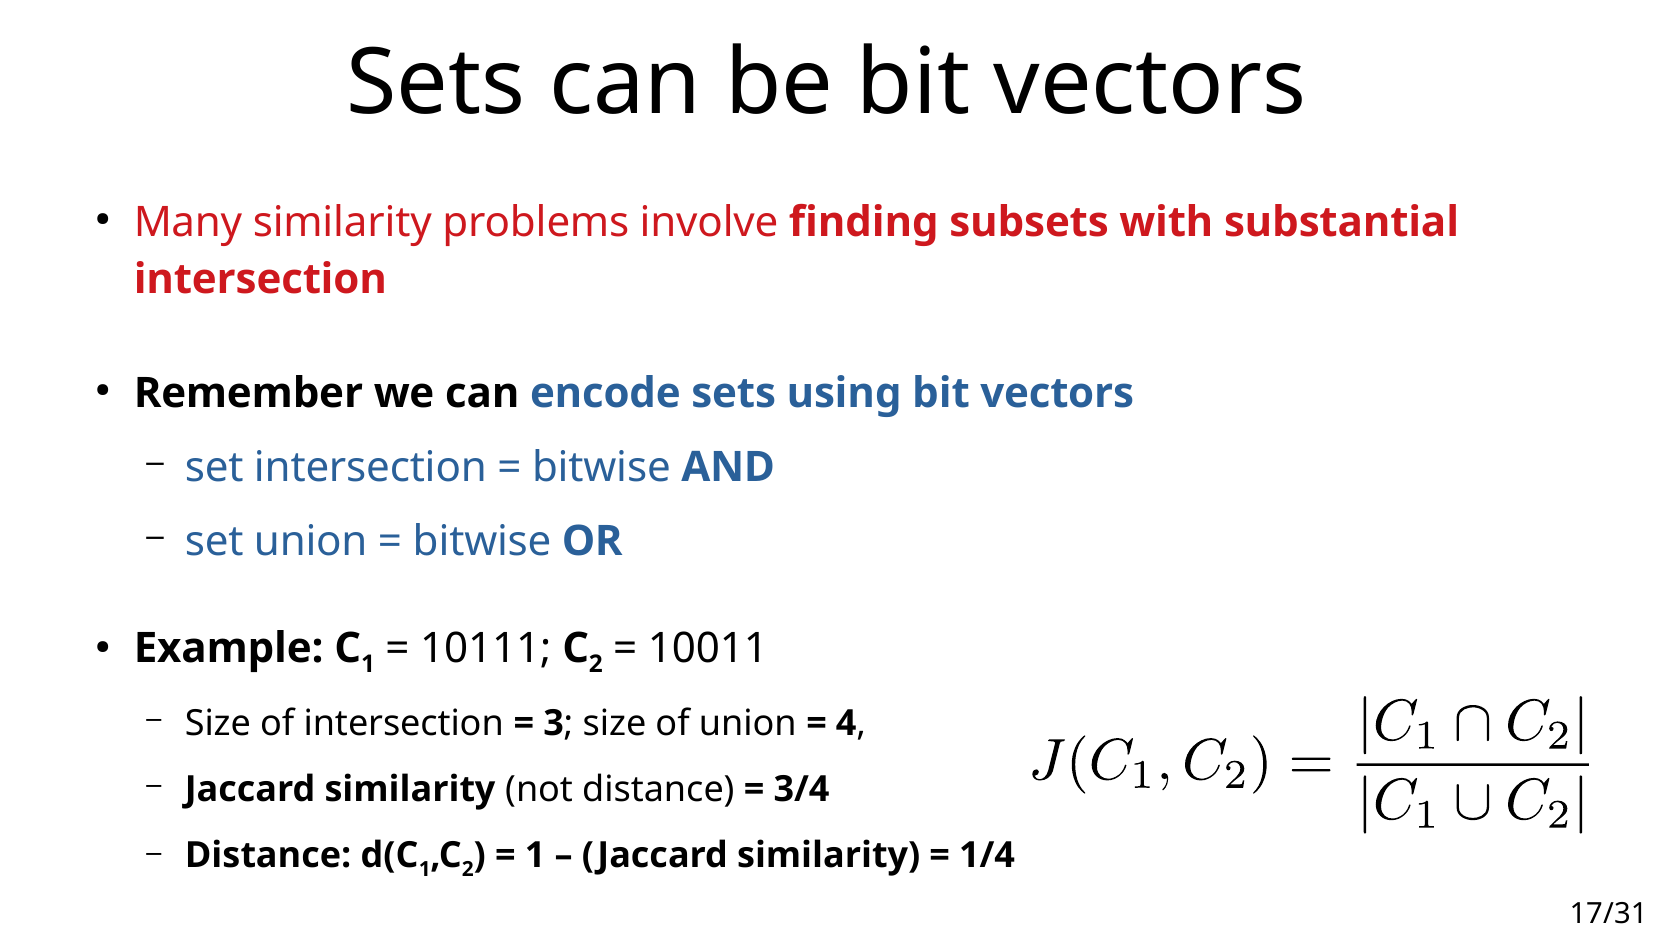

# Sets can be bit vectors
Many similarity problems involve finding subsets with substantial intersection
Remember we can encode sets using bit vectors
set intersection = bitwise AND
set union = bitwise OR
Example: C1 = 10111; C2 = 10011
Size of intersection = 3; size of union = 4,
Jaccard similarity (not distance) = 3/4
Distance: d(C1,C2) = 1 – (Jaccard similarity) = 1/4
17